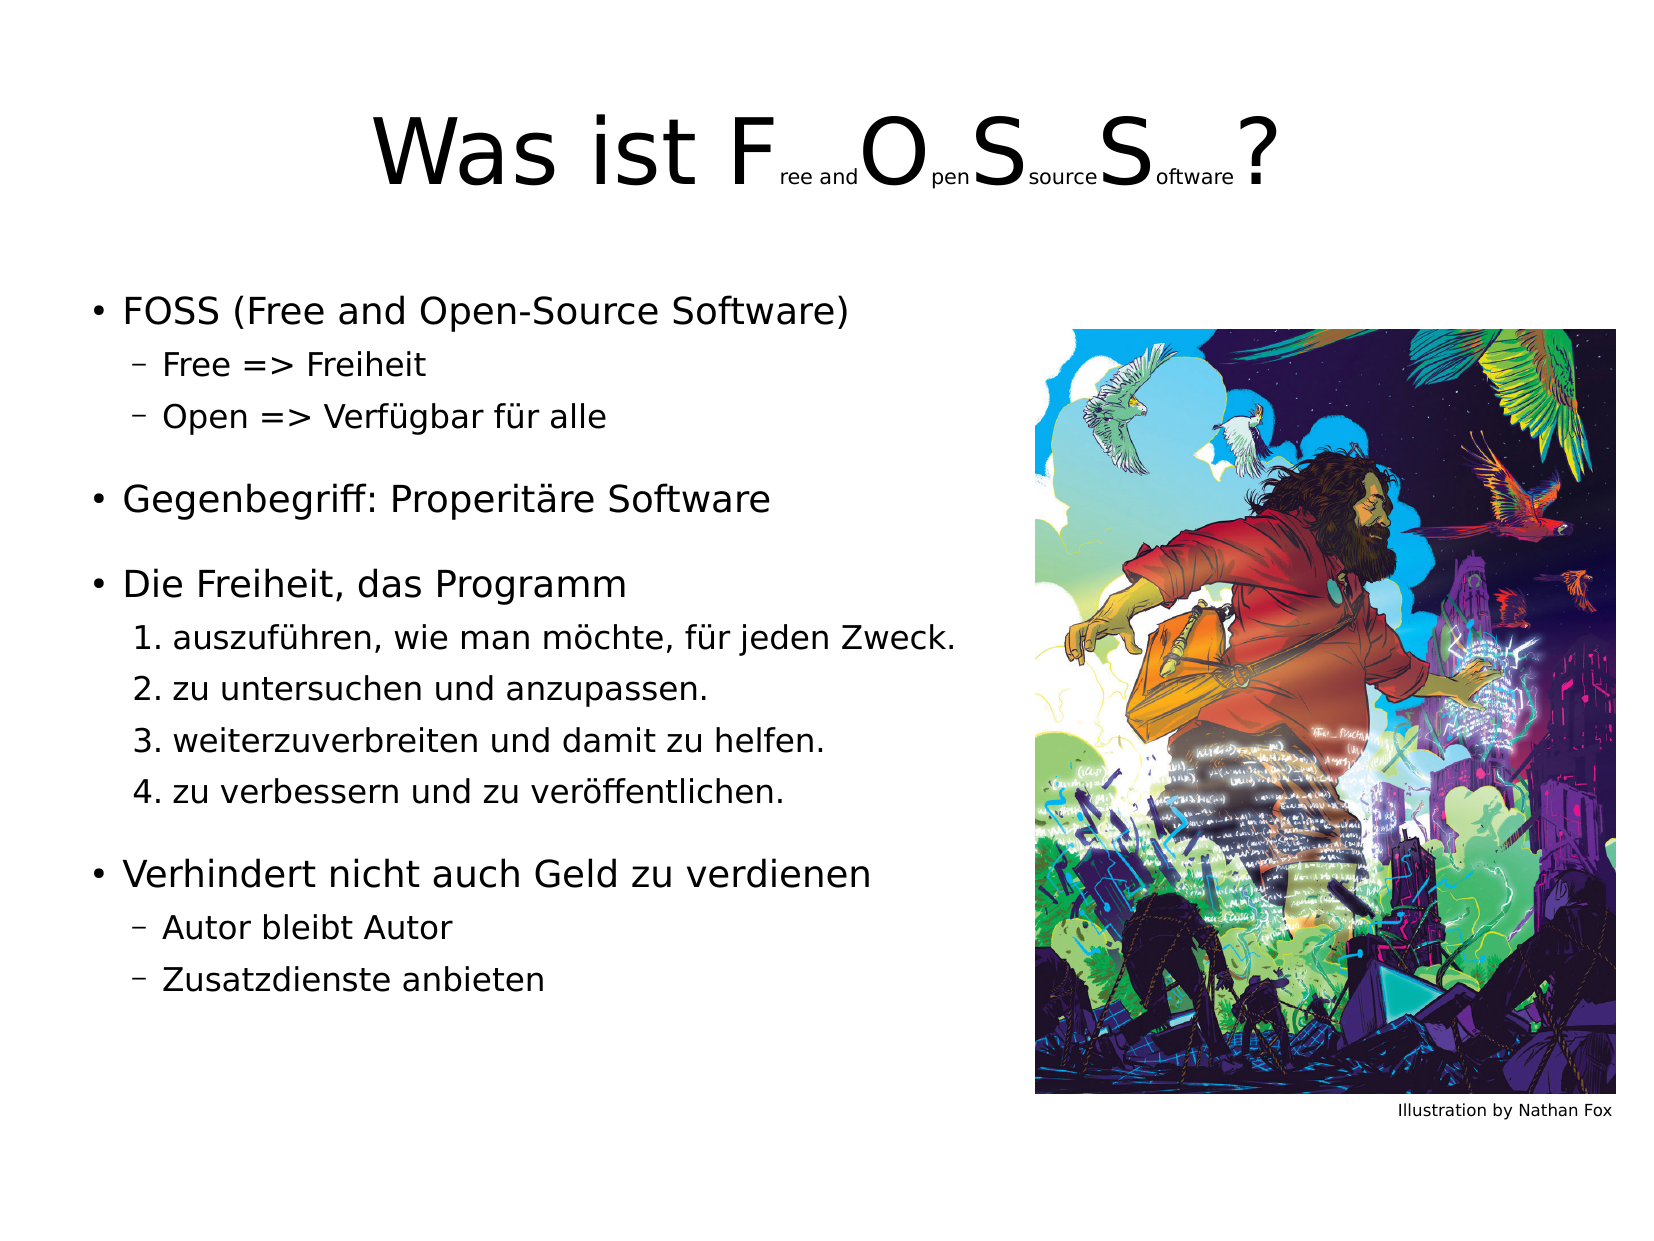

# Was ist Free andOpenSsourceSoftware?
FOSS (Free and Open-Source Software)
Free => Freiheit
Open => Verfügbar für alle
Gegenbegriff: Properitäre Software
Die Freiheit, das Programm
 auszuführen, wie man möchte, für jeden Zweck.
 zu untersuchen und anzupassen.
 weiterzuverbreiten und damit zu helfen.
 zu verbessern und zu veröffentlichen.
Verhindert nicht auch Geld zu verdienen
Autor bleibt Autor
Zusatzdienste anbieten
Illustration by Nathan Fox